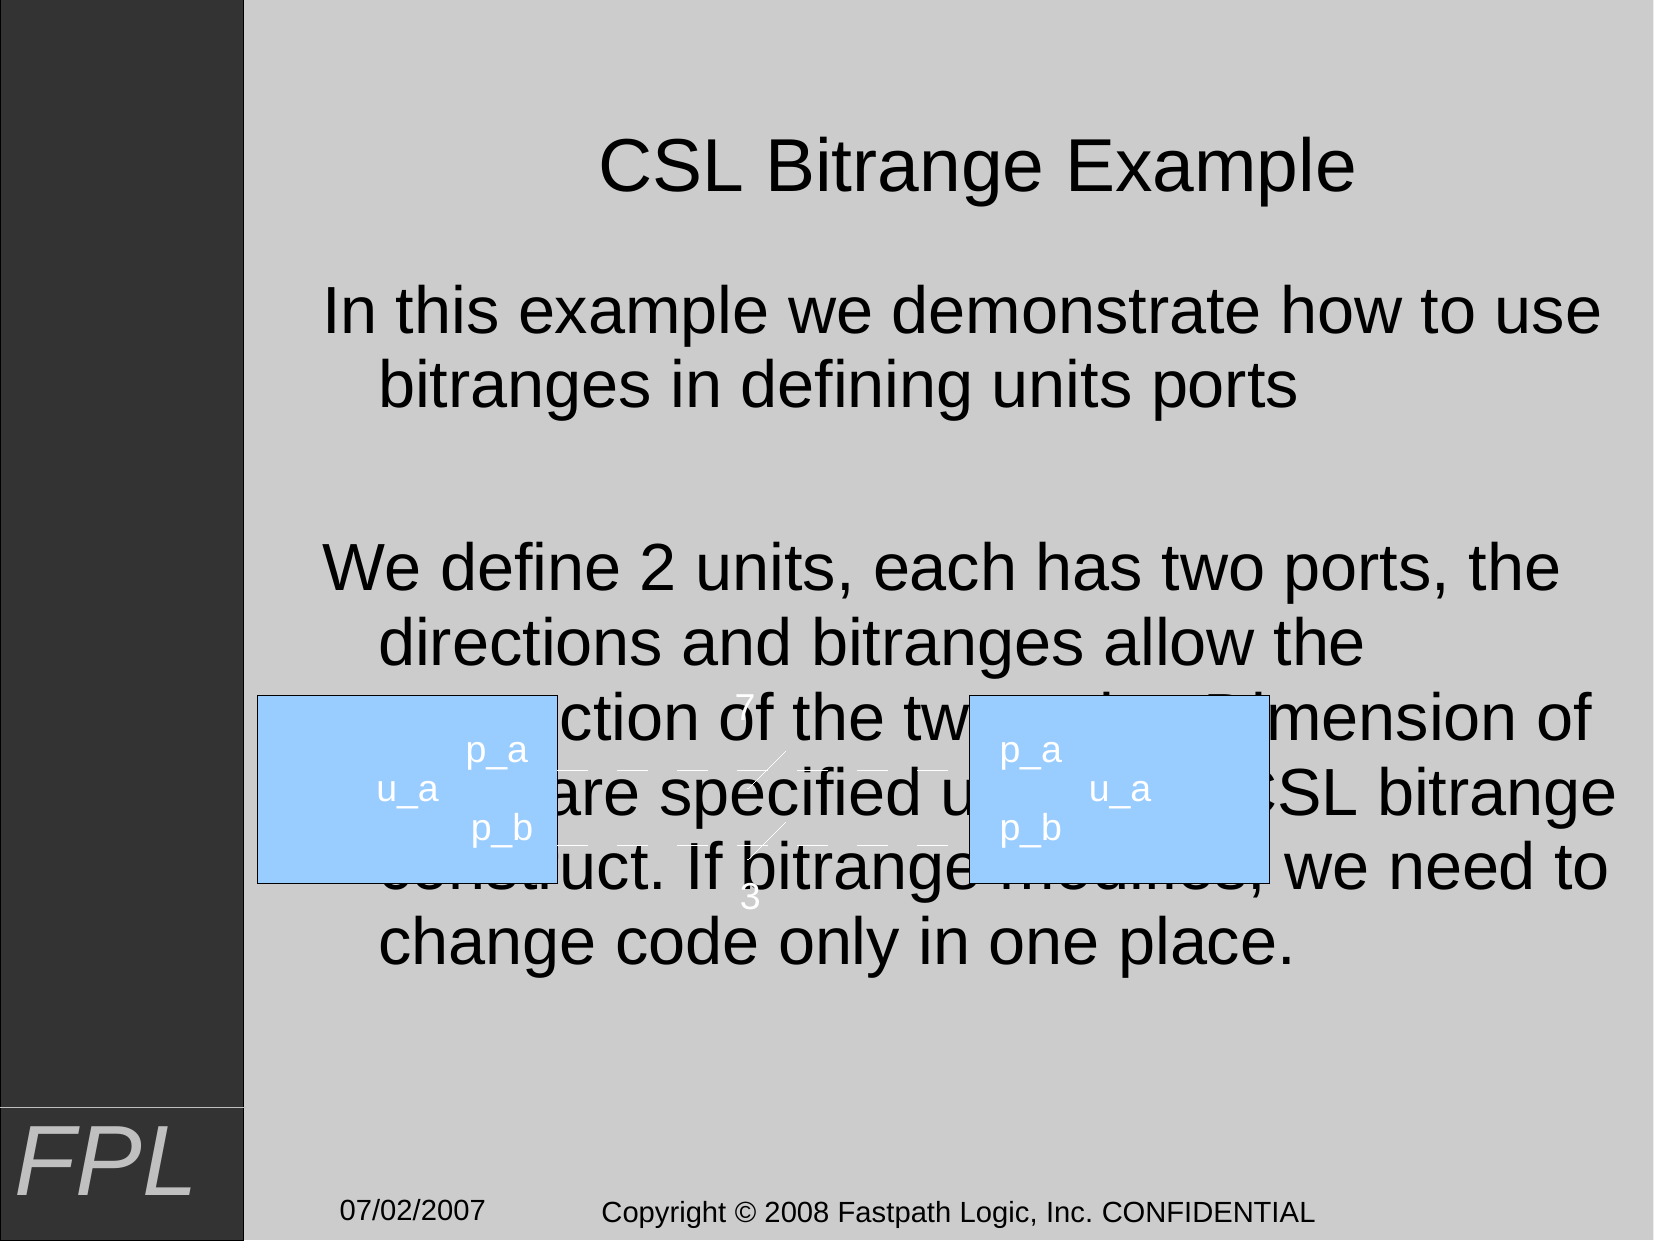

# CSL Bitrange Example
In this example we demonstrate how to use bitranges in defining units ports
We define 2 units, each has two ports, the directions and bitranges allow the connection of the two units. Dimension of ports are specified using the CSL bitrange construct. If bitrange modifies, we need to change code only in one place.
7
 p_a
u_a
 p_b
p_a
u_a
 p_b
3
07/02/2007
© 2007 FASTPATH LOGIC INC.